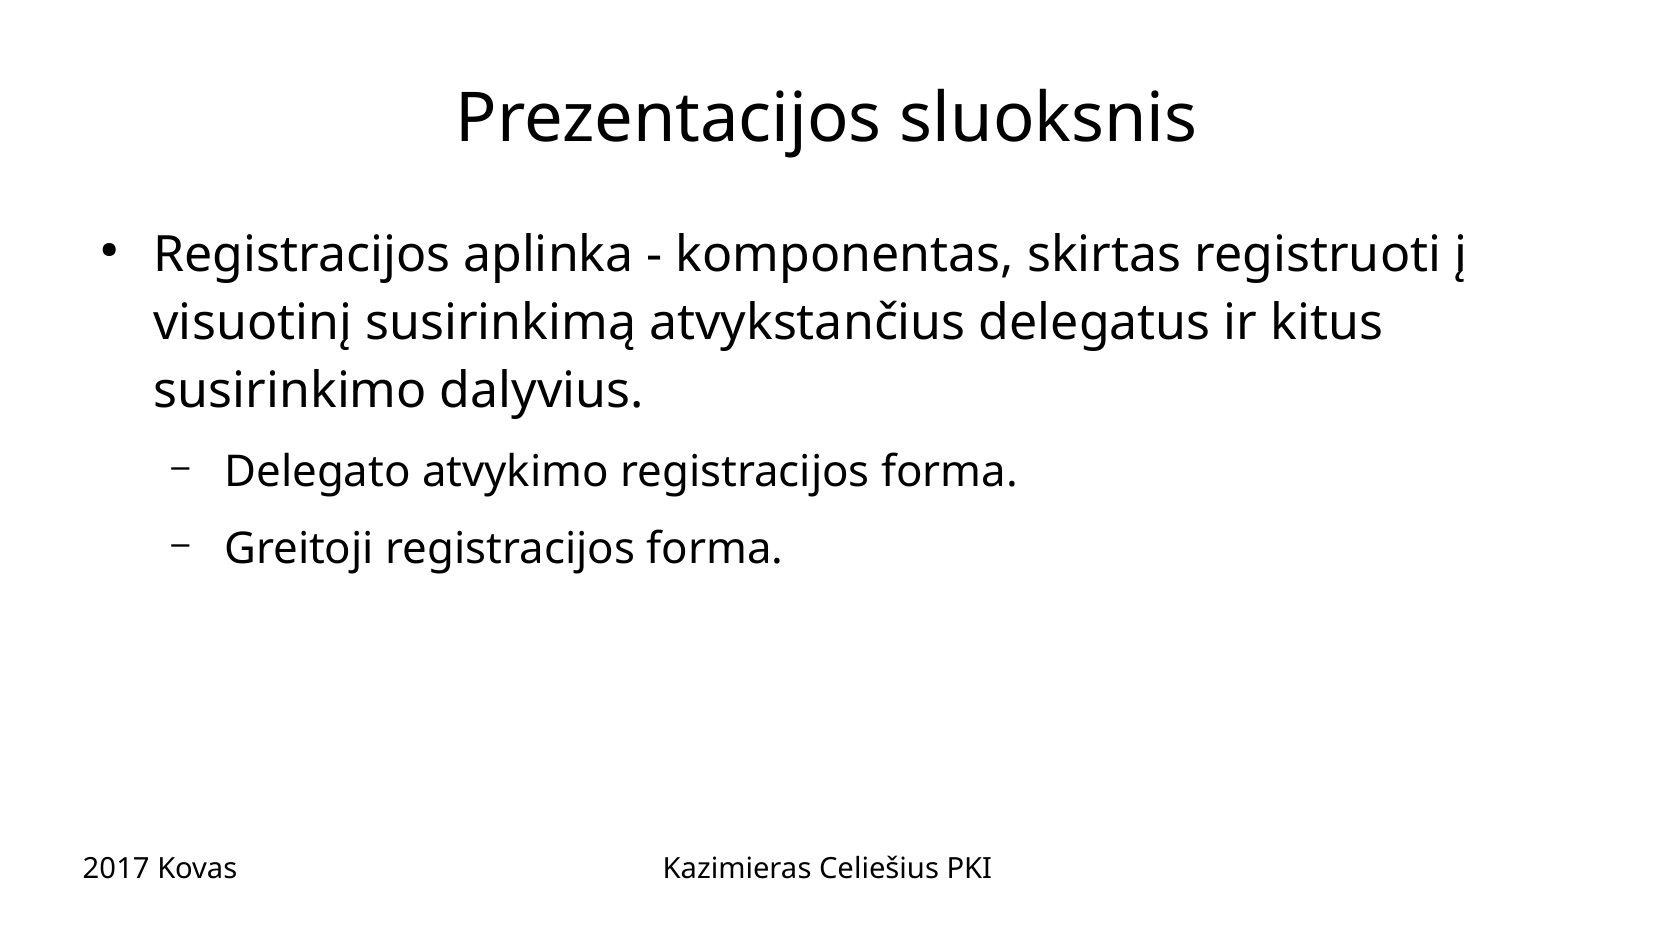

# Prezentacijos sluoksnis
Registracijos aplinka - komponentas, skirtas registruoti į visuotinį susirinkimą atvykstančius delegatus ir kitus susirinkimo dalyvius.
Delegato atvykimo registracijos forma.
Greitoji registracijos forma.
2017 Kovas
Kazimieras Celiešius PKI